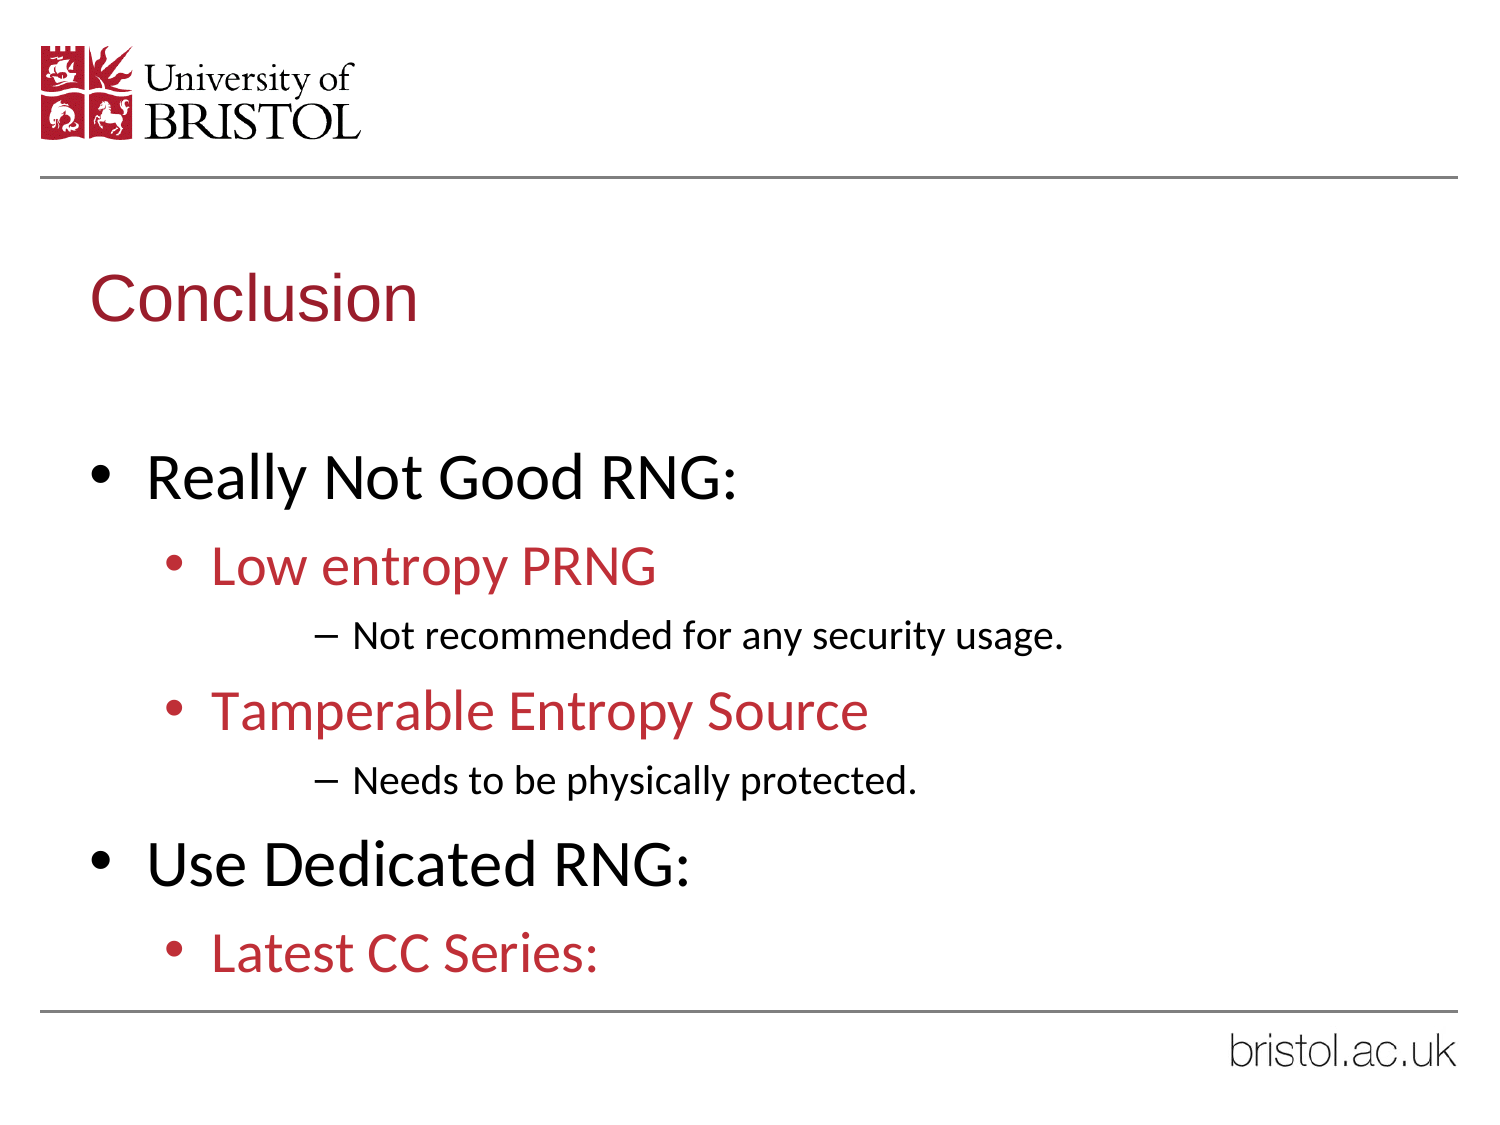

# Conclusion
Really Not Good RNG:
Low entropy PRNG
Not recommended for any security usage.
Tamperable Entropy Source
Needs to be physically protected.
Use Dedicated RNG:
Latest CC Series: